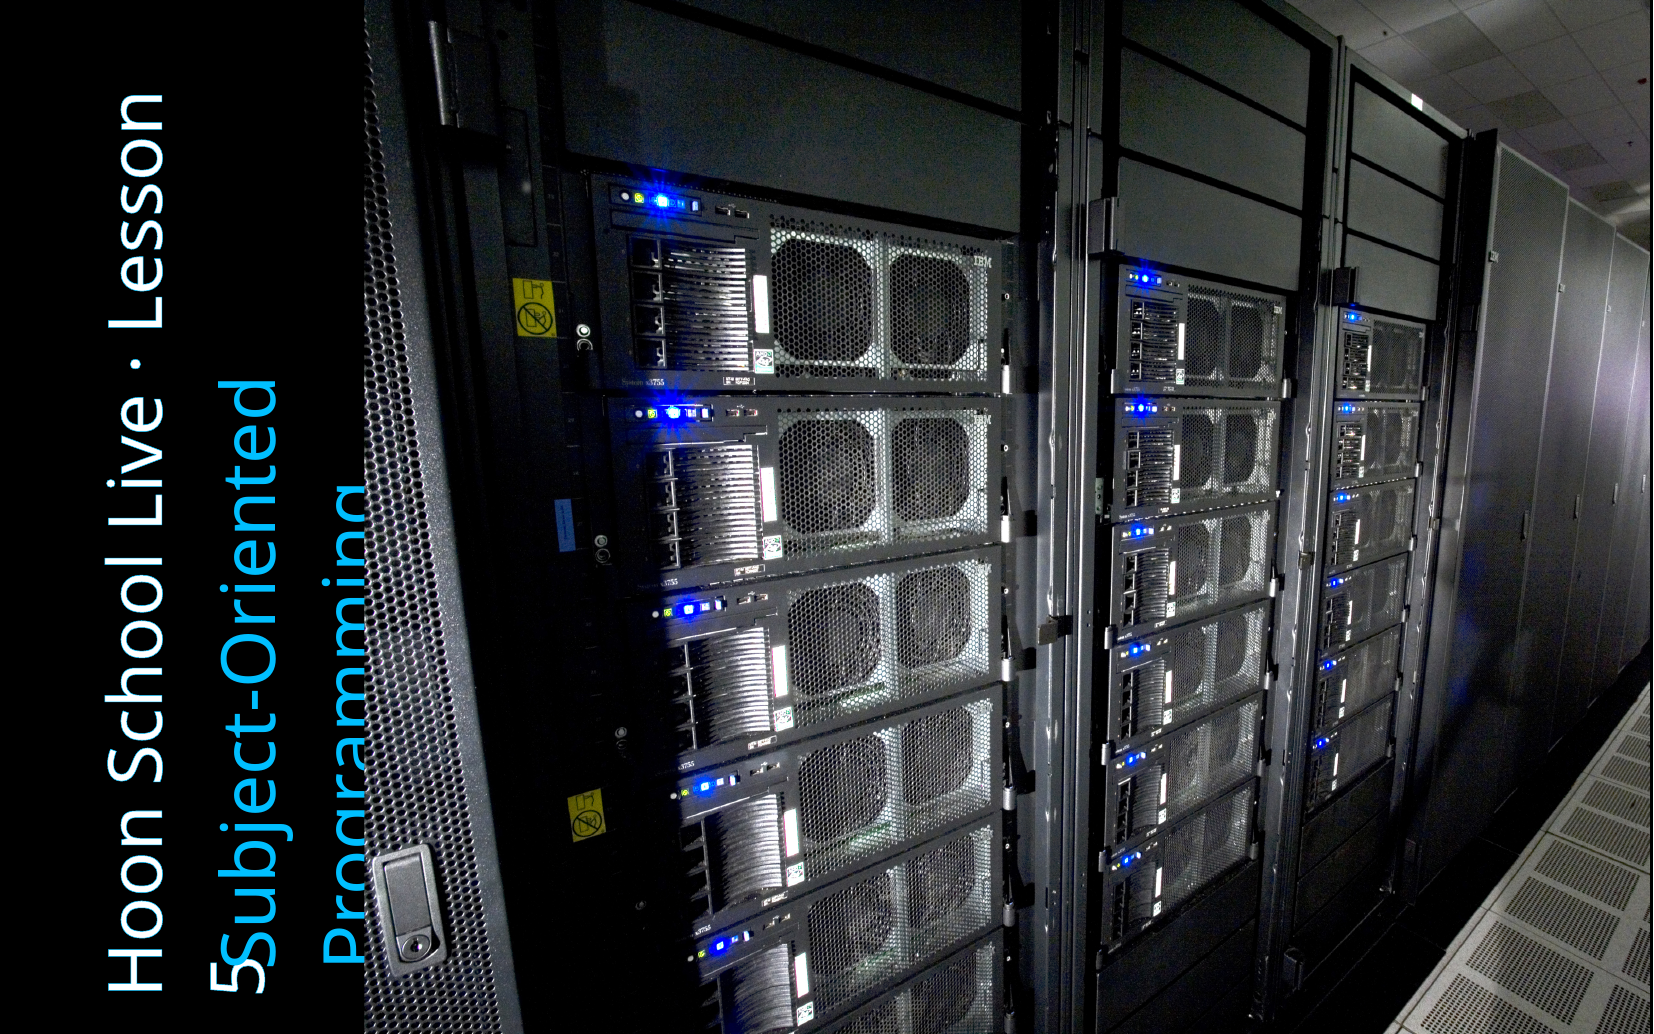

Hoon School Live · Lesson 5
Subject-Oriented
Programming